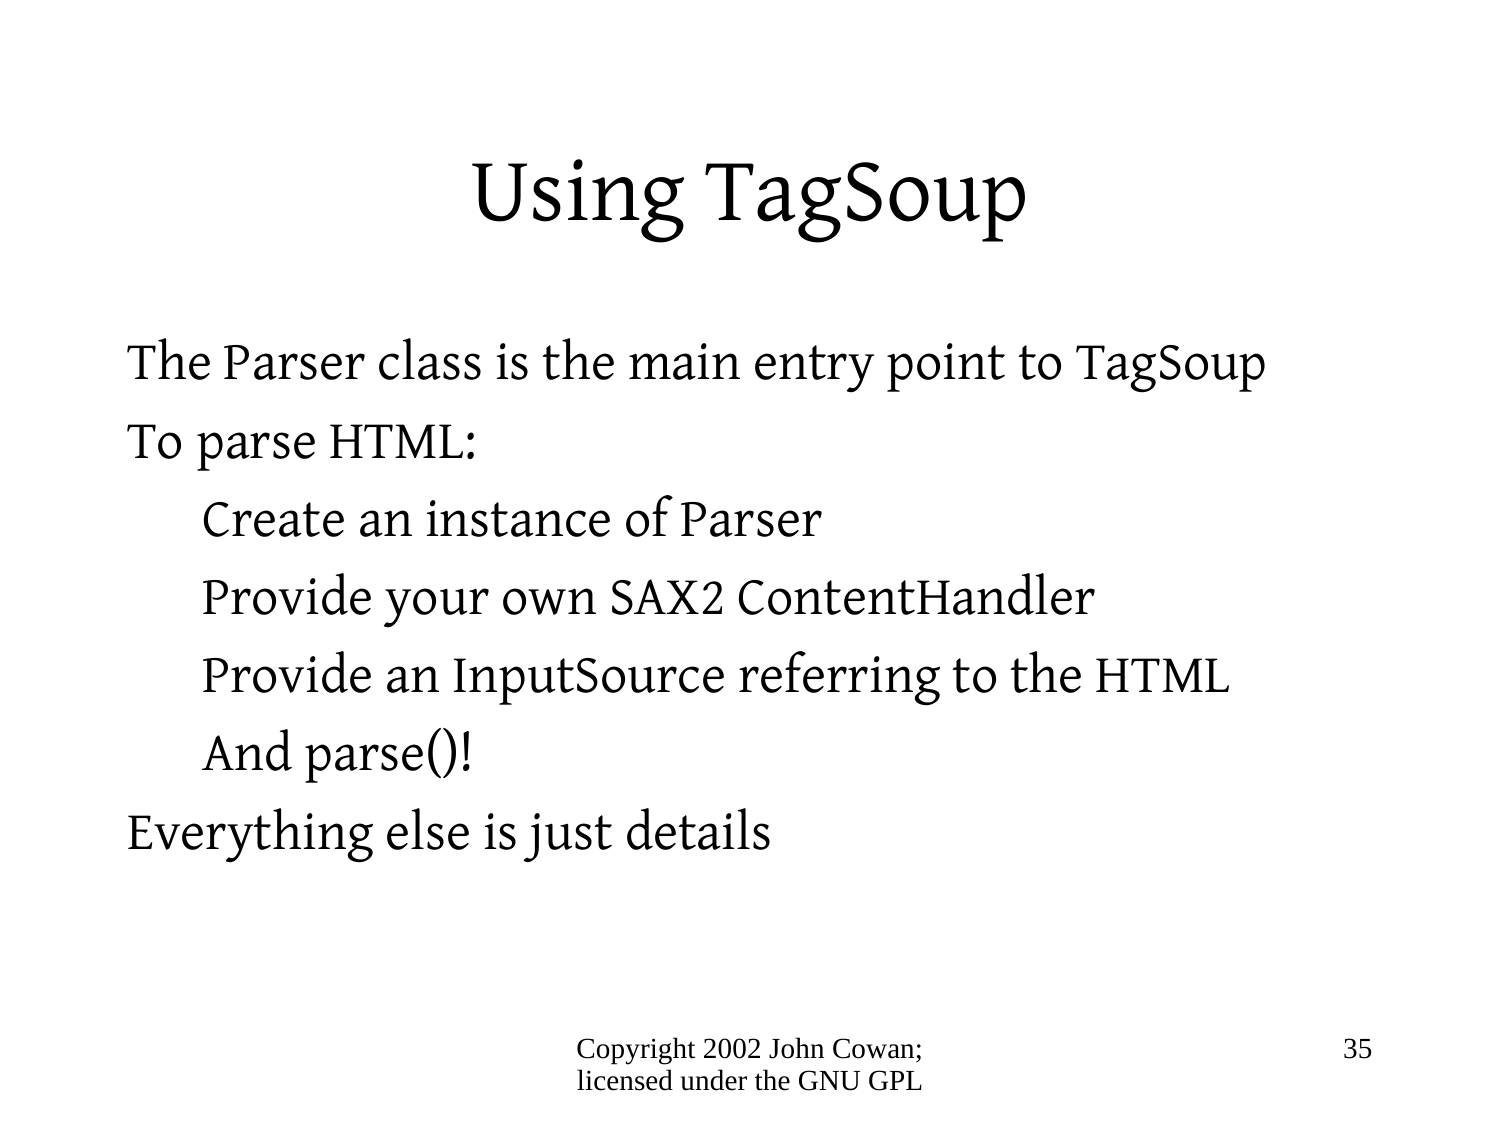

# Using TagSoup
The Parser class is the main entry point to TagSoup
To parse HTML:
Create an instance of Parser
Provide your own SAX2 ContentHandler
Provide an InputSource referring to the HTML
And parse()!
Everything else is just details
Copyright 2002 John Cowan; licensed under the GNU GPL
35